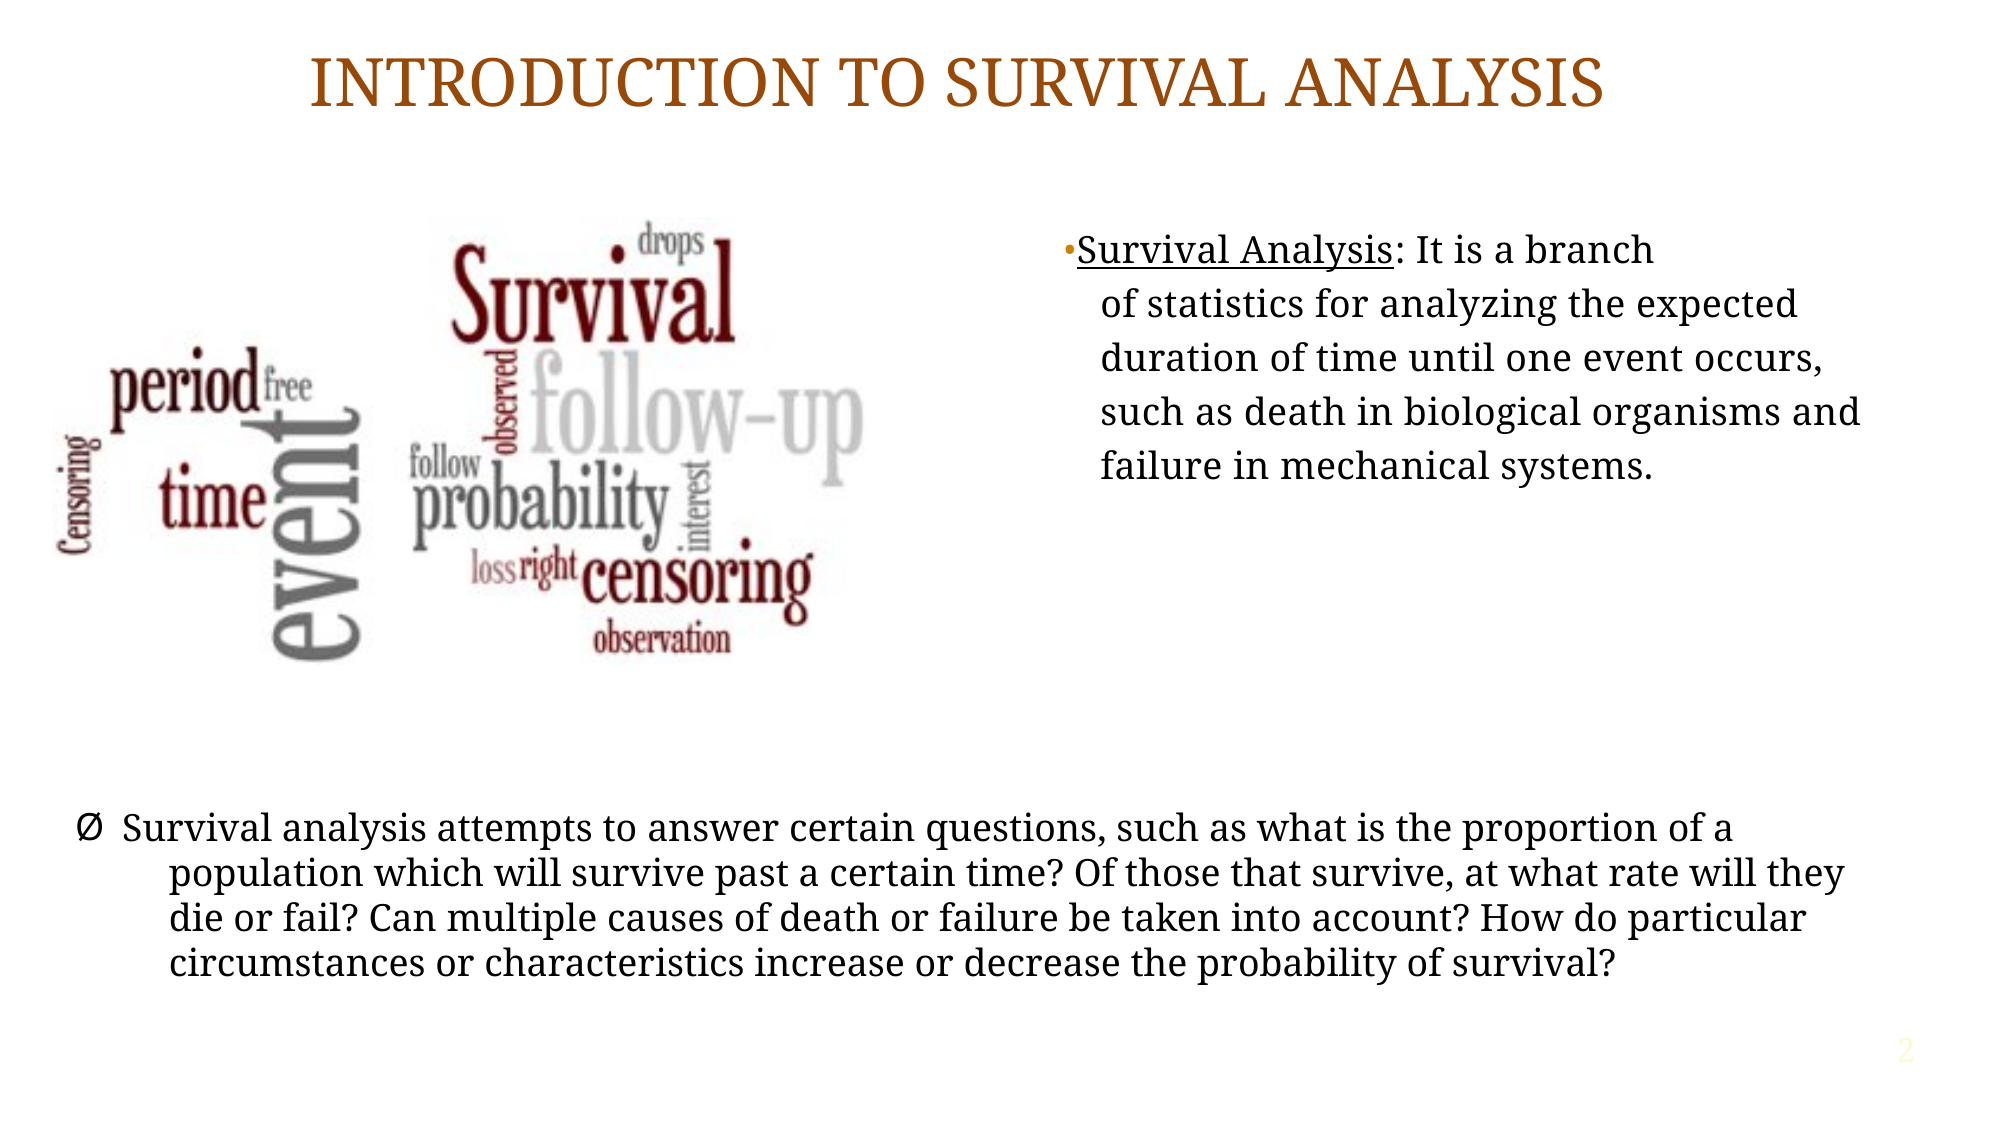

INTRODUCTION TO SURVIVAL ANALYSIS
Survival Analysis: It is a branch of statistics for analyzing the expected duration of time until one event occurs, such as death in biological organisms and failure in mechanical systems.
Survival analysis attempts to answer certain questions, such as what is the proportion of a population which will survive past a certain time? Of those that survive, at what rate will they die or fail? Can multiple causes of death or failure be taken into account? How do particular circumstances or characteristics increase or decrease the probability of survival?